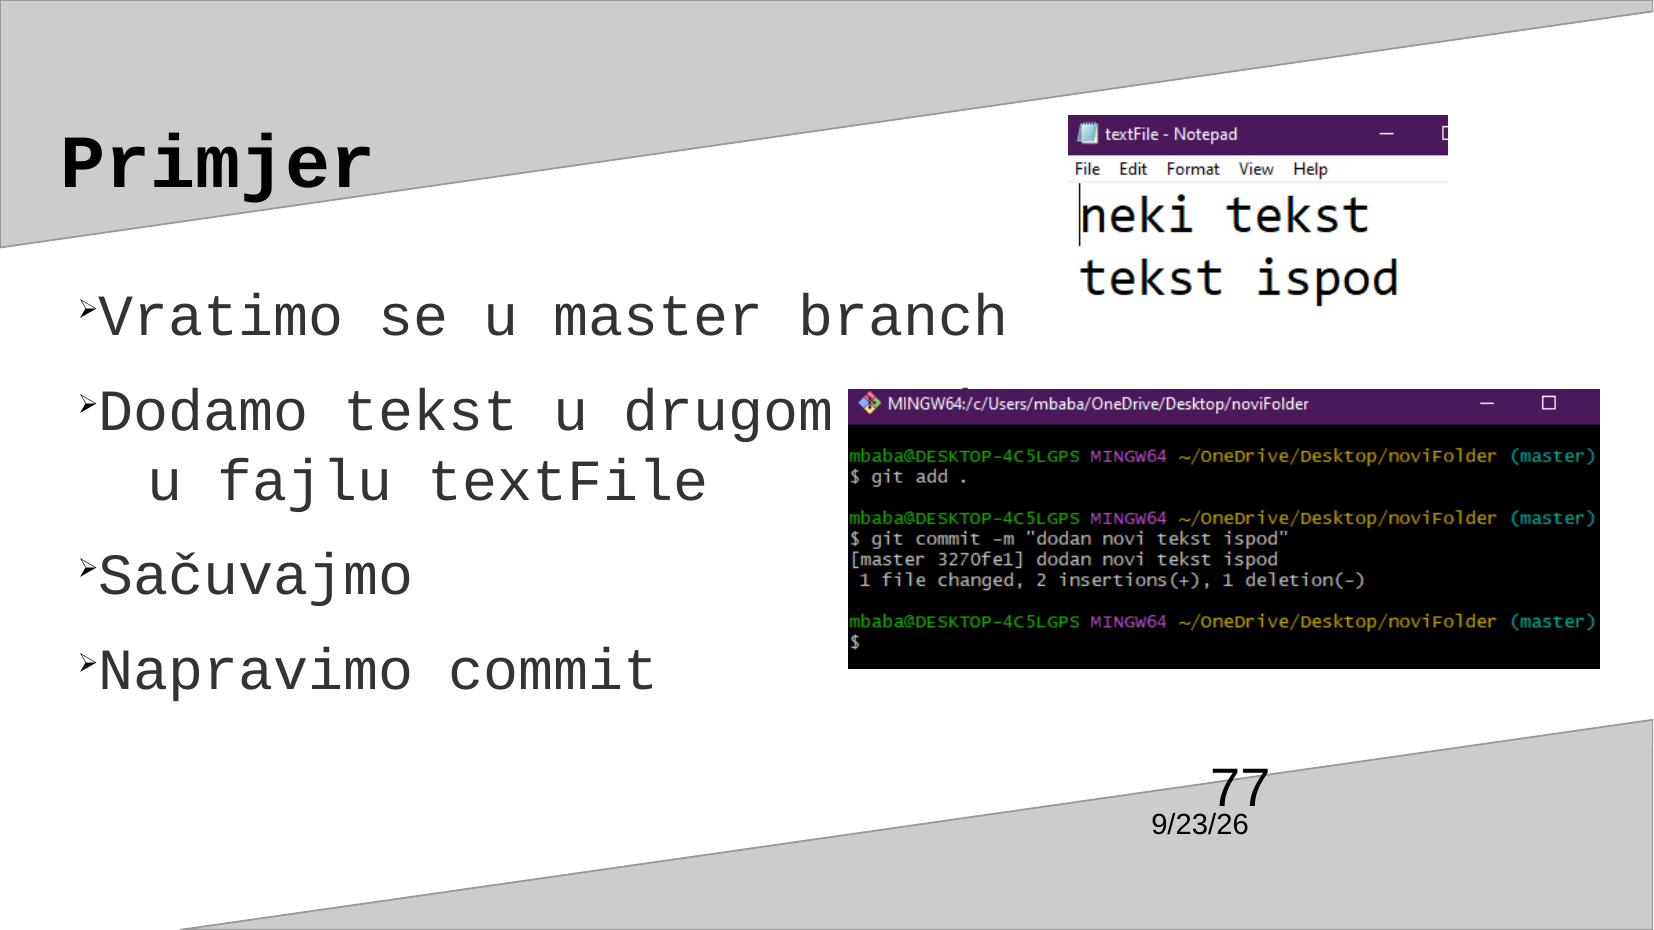

Primjer
# Vratimo se u master branch
Dodamo tekst u drugom redu
 u fajlu textFile
Sačuvajmo
Napravimo commit